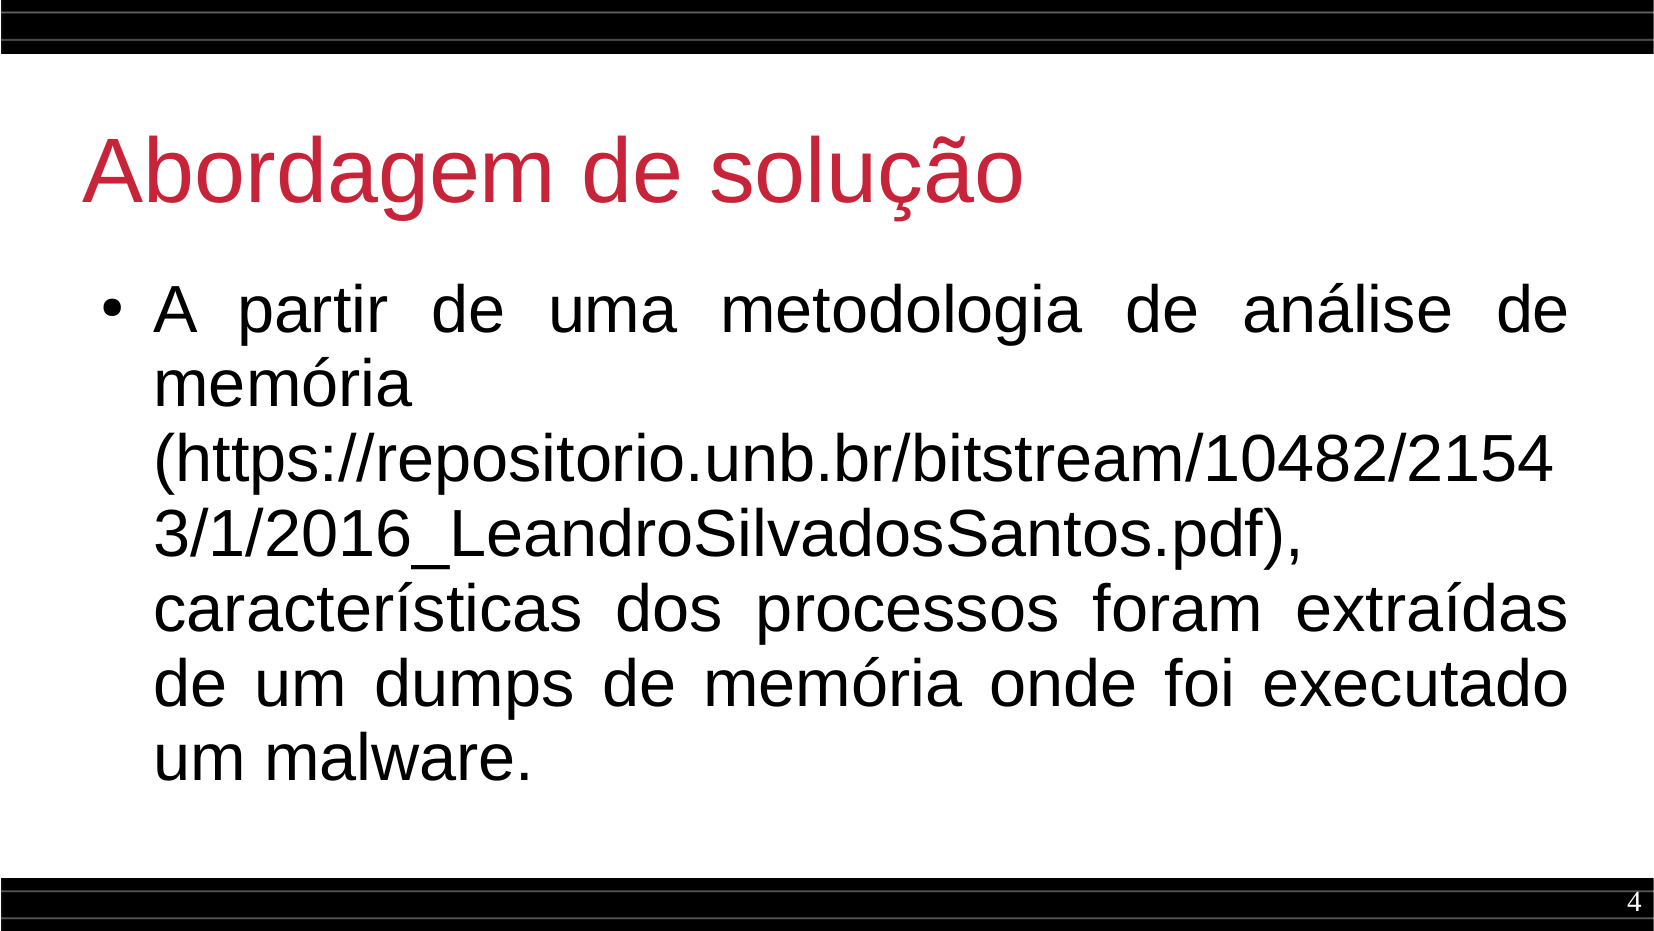

# Abordagem de solução
A partir de uma metodologia de análise de memória (https://repositorio.unb.br/bitstream/10482/21543/1/2016_LeandroSilvadosSantos.pdf), características dos processos foram extraídas de um dumps de memória onde foi executado um malware.